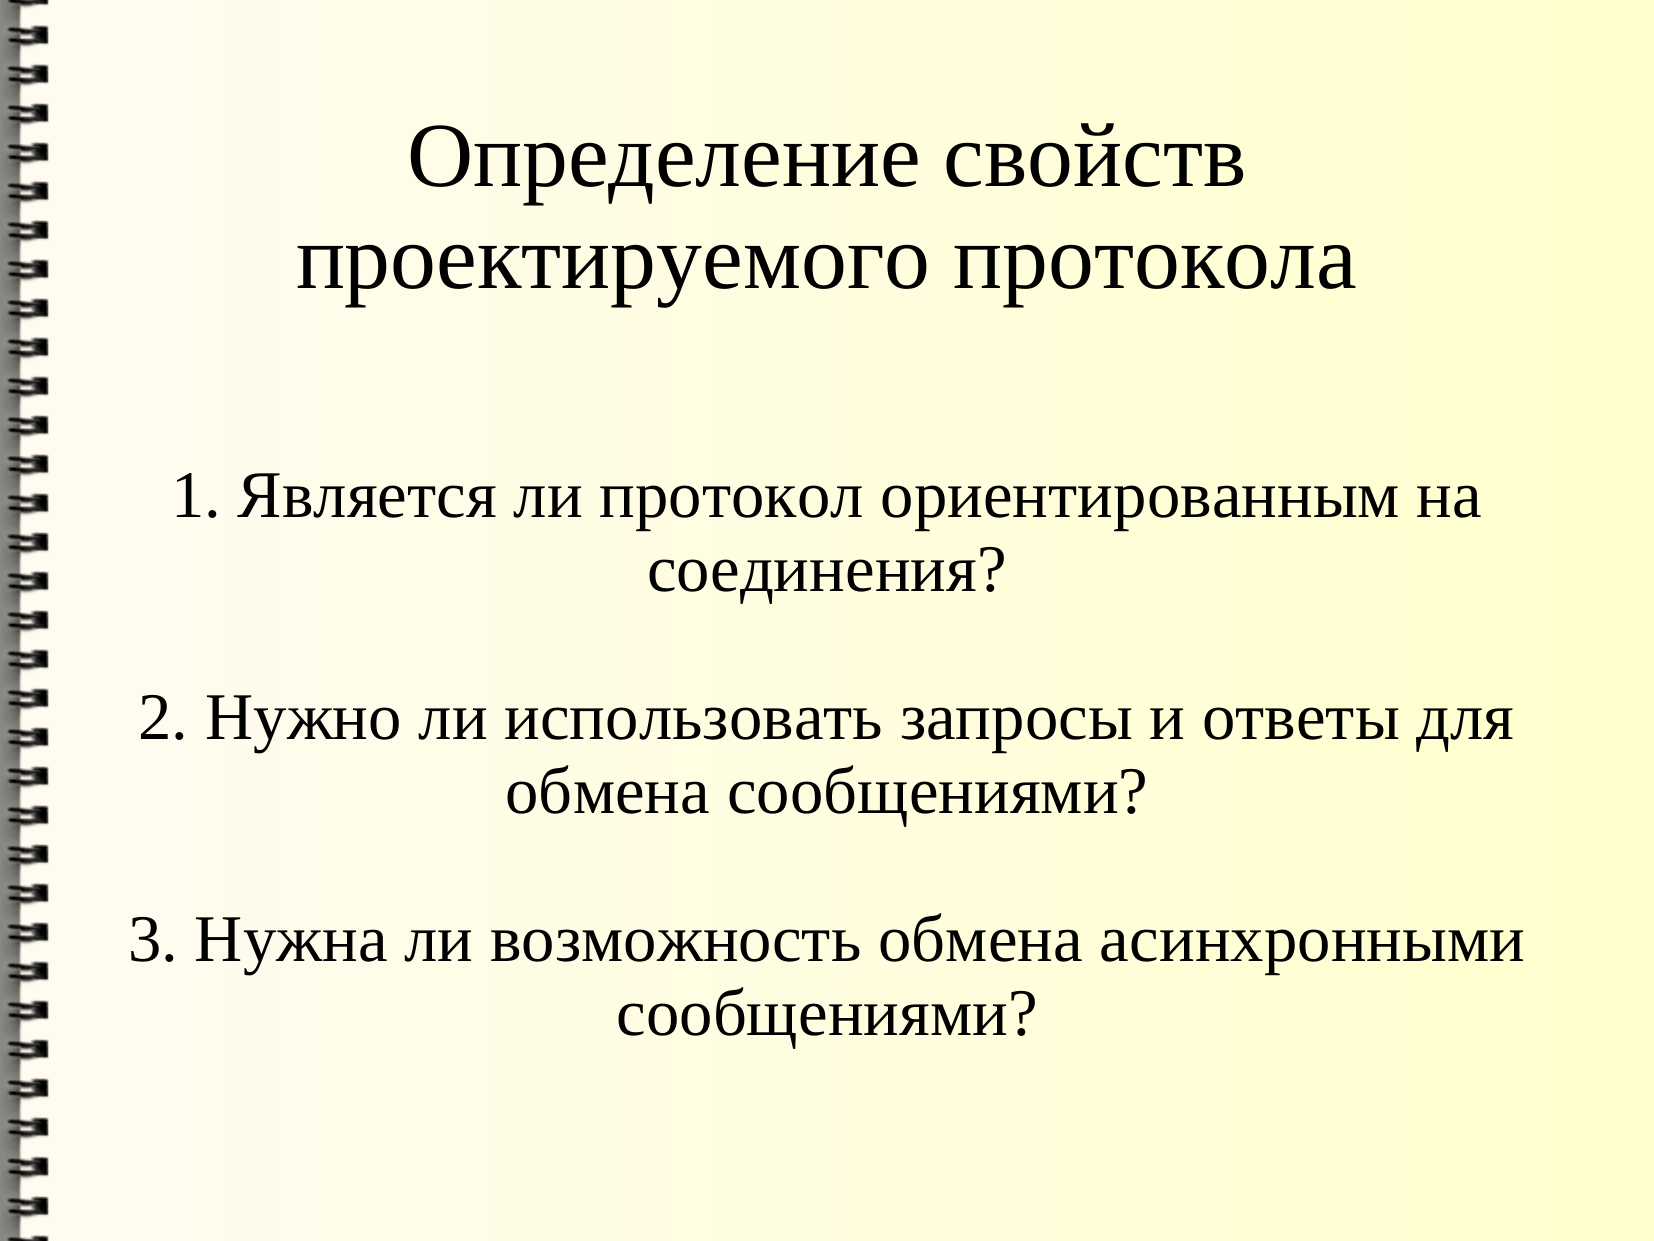

# Определение свойств проектируемого протокола
1. Является ли протокол ориентированным на соединения?
2. Нужно ли использовать запросы и ответы для обмена сообщениями?
3. Нужна ли возможность обмена асинхронными сообщениями?